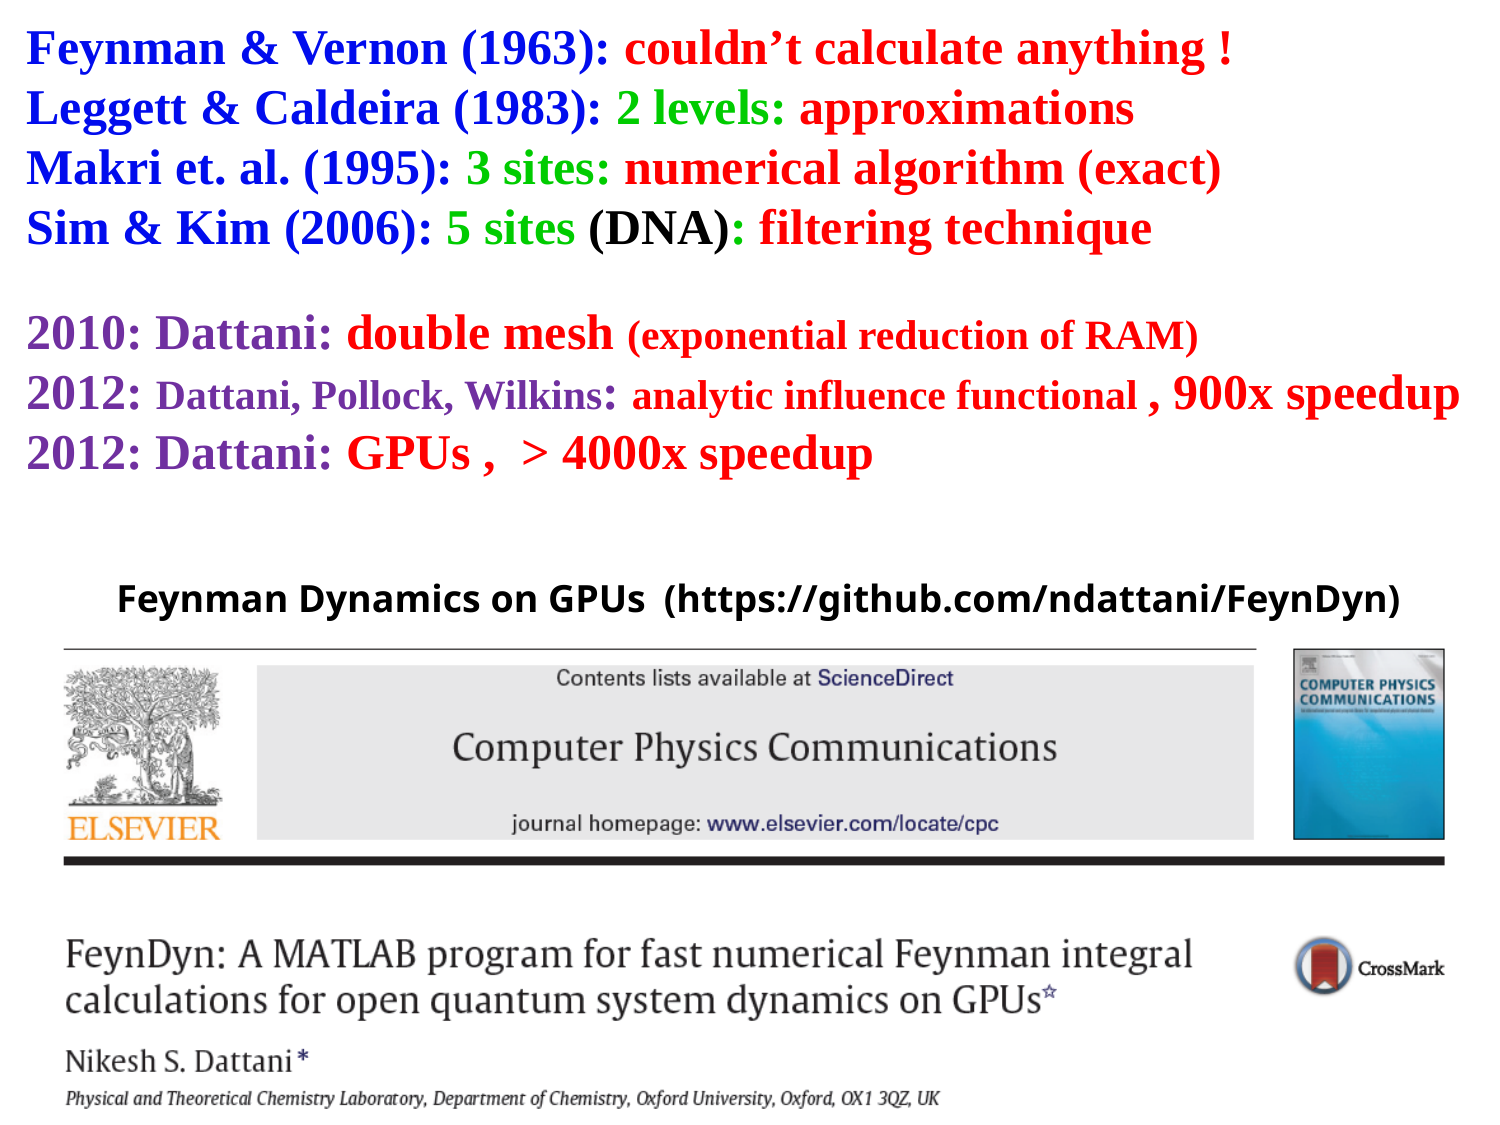

Feynman & Vernon (1963): couldn’t calculate anything !
Leggett & Caldeira (1983): 2 levels: approximations
Makri et. al. (1995): 3 sites: numerical algorithm (exact)
Sim & Kim (2006): 5 sites (DNA): filtering technique
2010: Dattani: double mesh (exponential reduction of RAM)
2012: Dattani, Pollock, Wilkins: analytic influence functional , 900x speedup
2012: Dattani: GPUs , > 4000x speedup
Feynman Dynamics on GPUs (https://github.com/ndattani/FeynDyn)